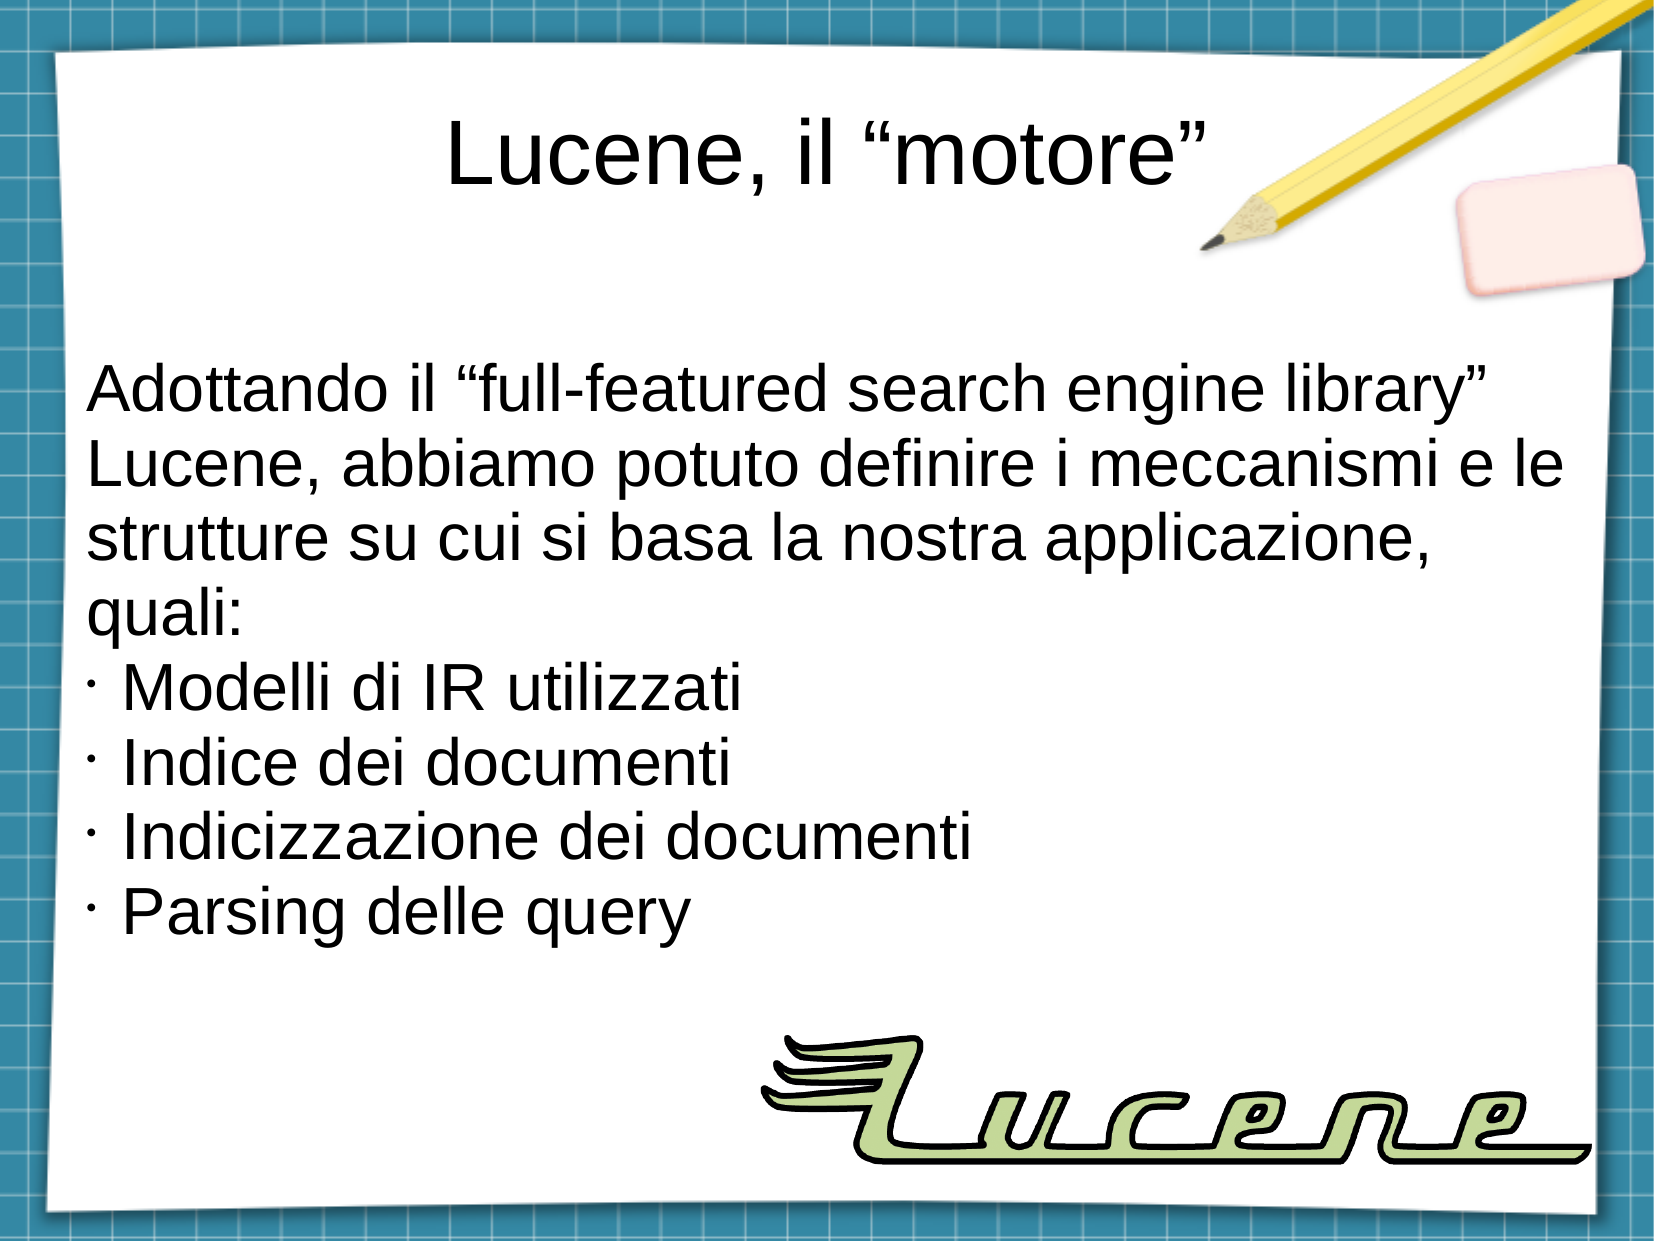

# Lucene, il “motore”
Adottando il “full-featured search engine library” Lucene, abbiamo potuto definire i meccanismi e le strutture su cui si basa la nostra applicazione, quali:
Modelli di IR utilizzati
Indice dei documenti
Indicizzazione dei documenti
Parsing delle query